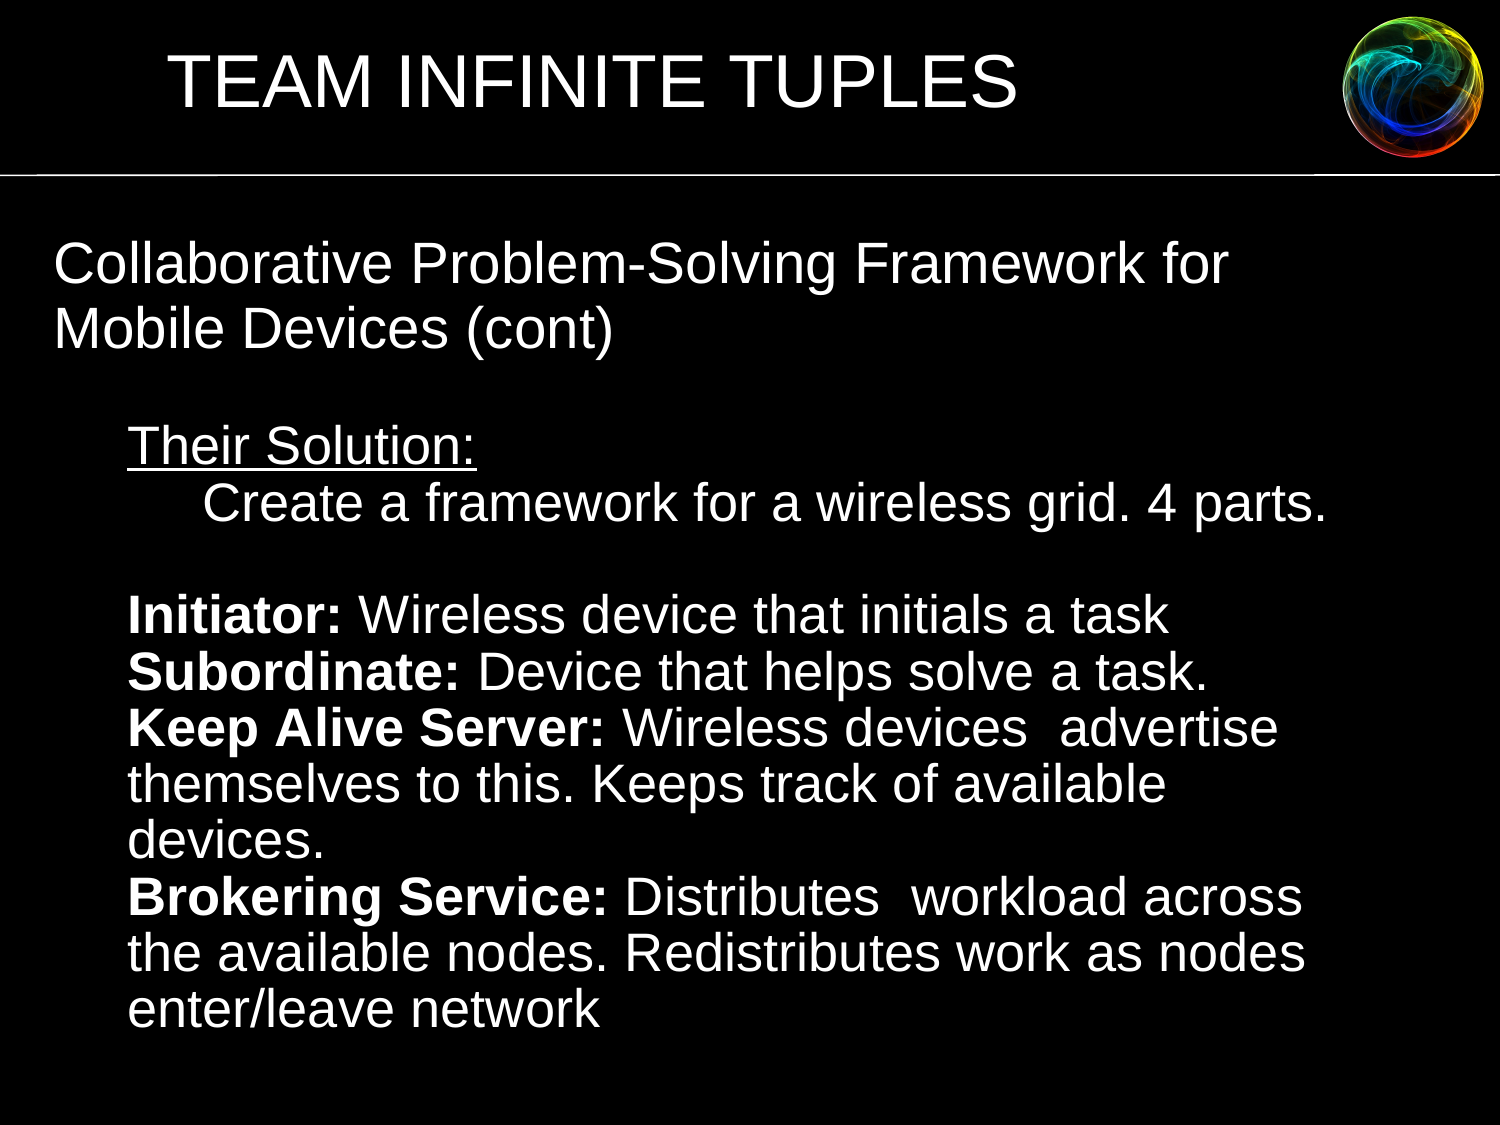

TEAM INFINITE TUPLES
Collaborative Problem-Solving Framework for Mobile Devices (cont)
Their Solution:
	Create a framework for a wireless grid. 4 parts.
Initiator: Wireless device that initials a task
Subordinate: Device that helps solve a task.
Keep Alive Server: Wireless devices advertise themselves to this. Keeps track of available devices.
Brokering Service: Distributes workload across the available nodes. Redistributes work as nodes enter/leave network